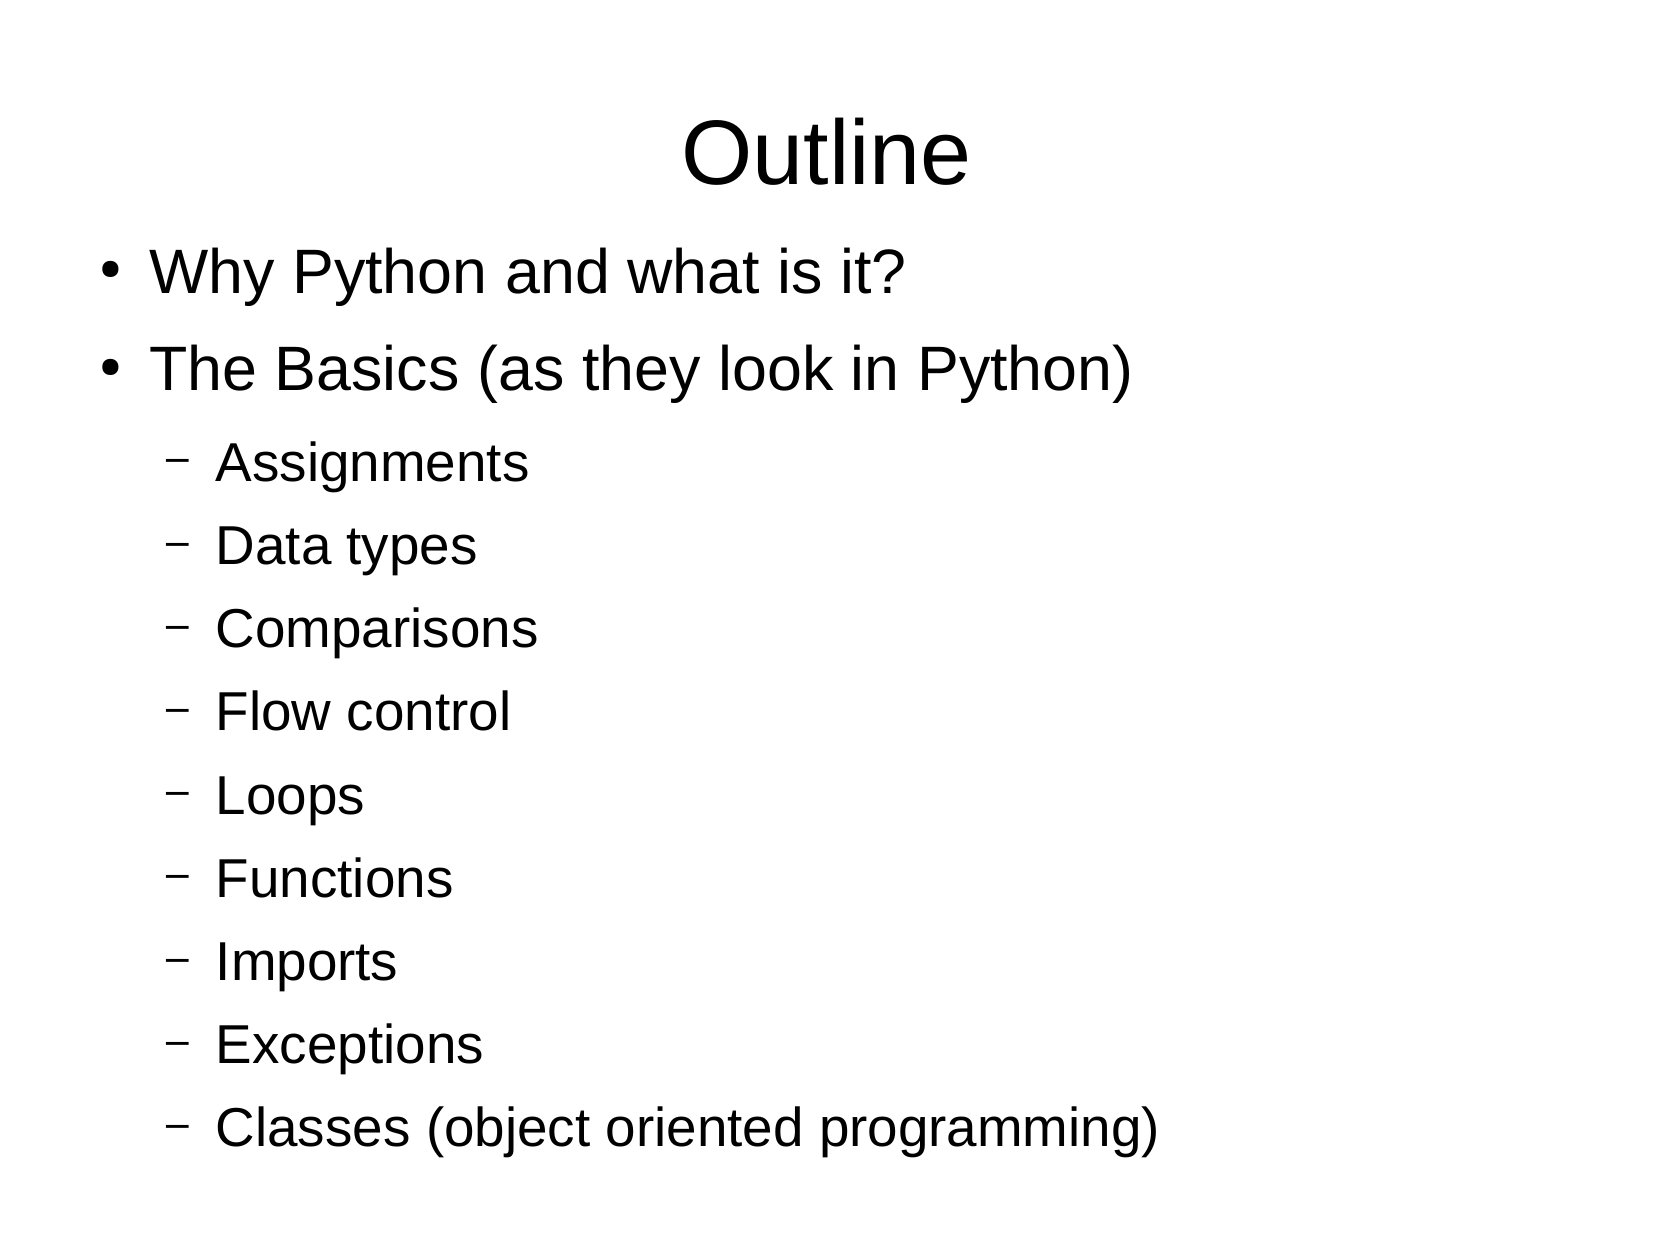

# Outline
Why Python and what is it?
The Basics (as they look in Python)
Assignments
Data types
Comparisons
Flow control
Loops
Functions
Imports
Exceptions
Classes (object oriented programming)